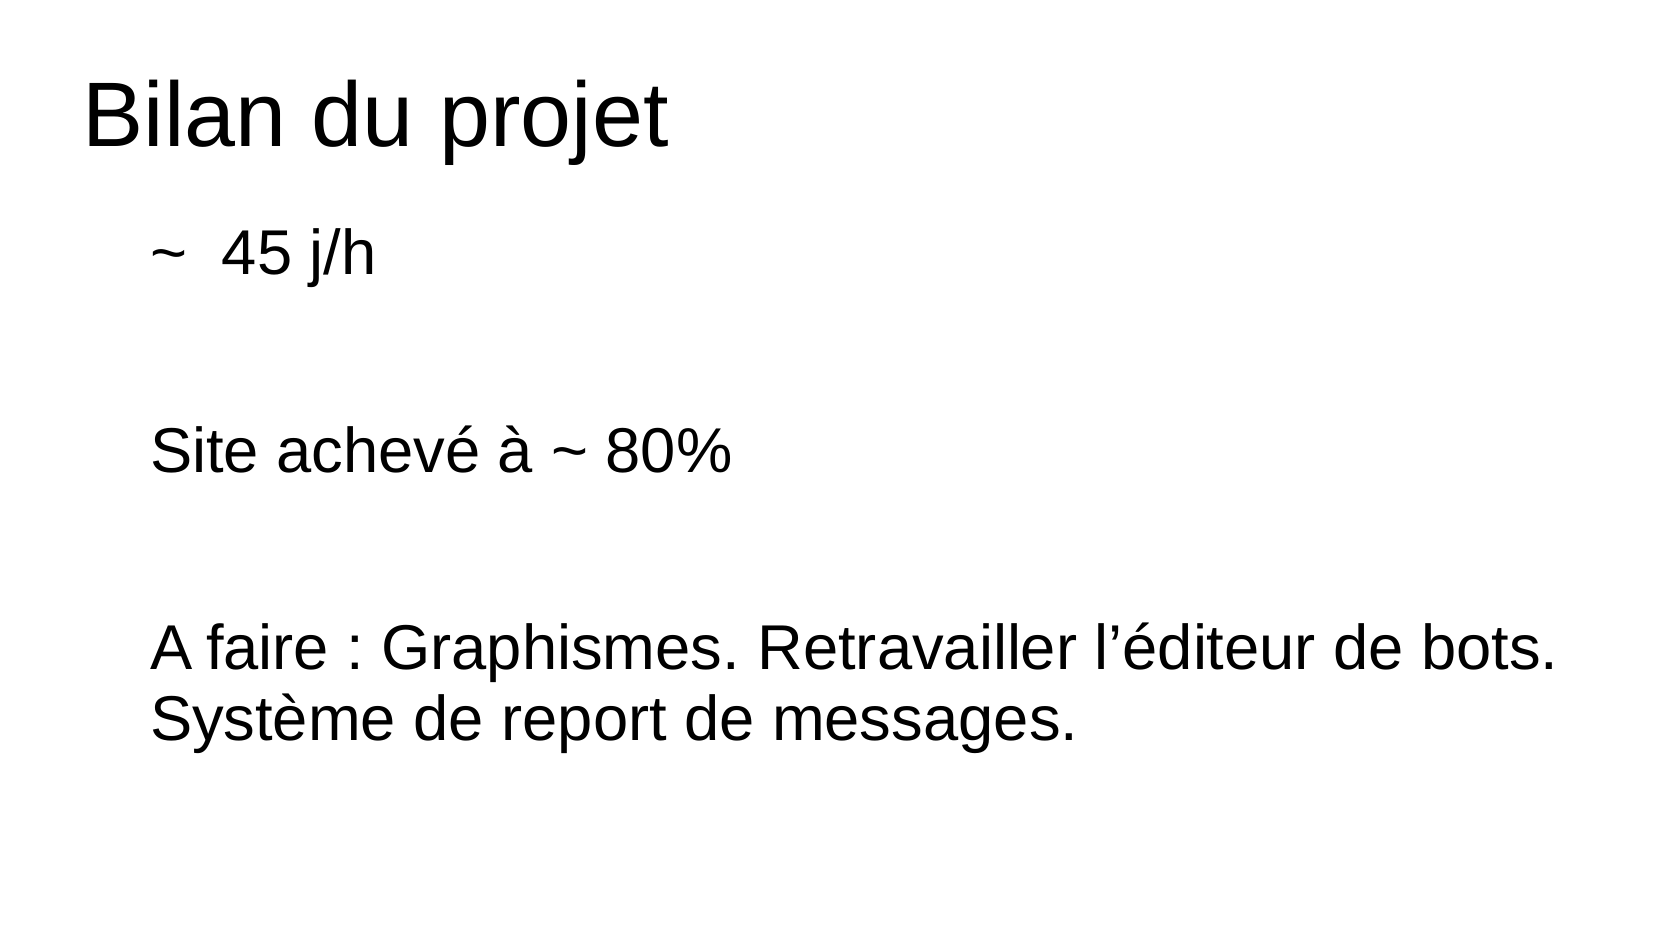

# Bilan du projet
~ 45 j/h
Site achevé à ~ 80%
A faire : Graphismes. Retravailler l’éditeur de bots. Système de report de messages.